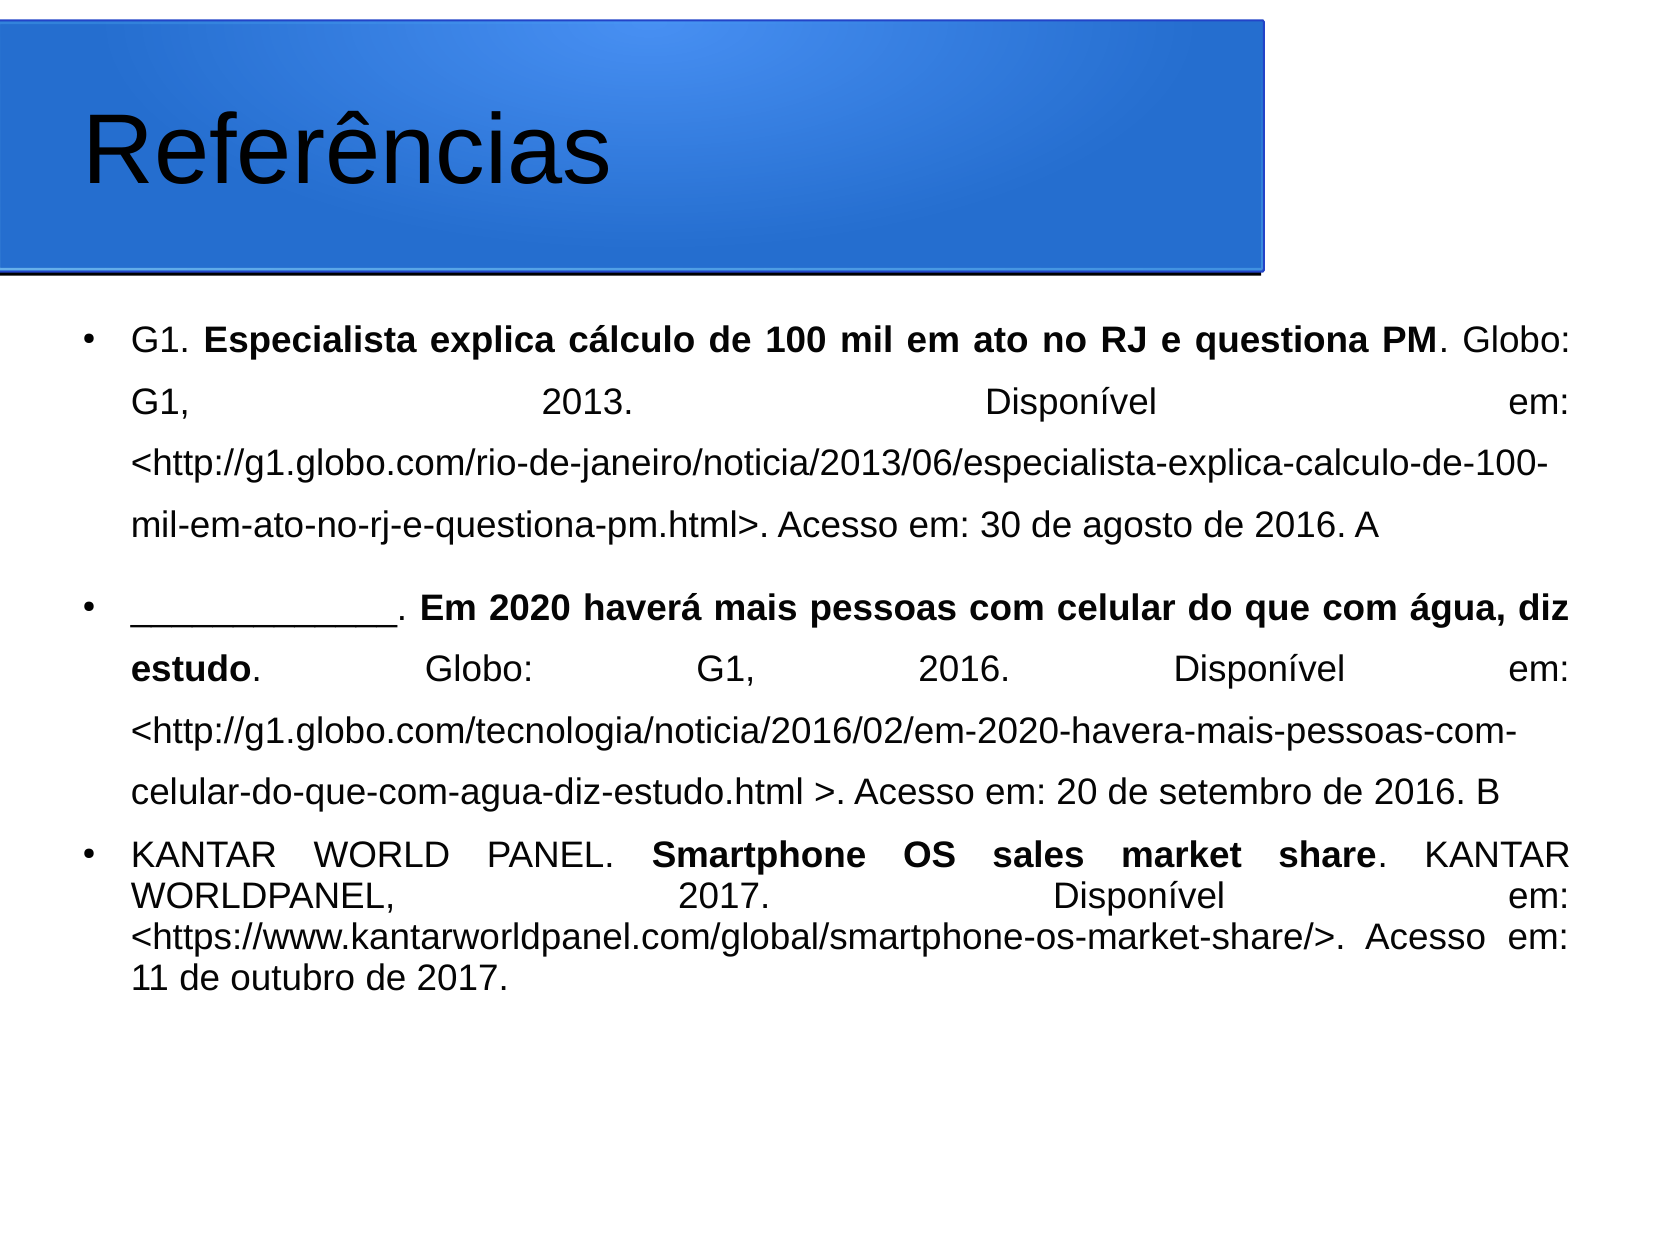

# Referências
G1. Especialista explica cálculo de 100 mil em ato no RJ e questiona PM. Globo: G1, 2013. Disponível em: <http://g1.globo.com/rio-de-janeiro/noticia/2013/06/especialista-explica-calculo-de-100-mil-em-ato-no-rj-e-questiona-pm.html>. Acesso em: 30 de agosto de 2016. A
_____________. Em 2020 haverá mais pessoas com celular do que com água, diz estudo. Globo: G1, 2016. Disponível em: <http://g1.globo.com/tecnologia/noticia/2016/02/em-2020-havera-mais-pessoas-com-celular-do-que-com-agua-diz-estudo.html >. Acesso em: 20 de setembro de 2016. B
KANTAR WORLD PANEL. Smartphone OS sales market share. KANTAR WORLDPANEL, 2017. Disponível em: <https://www.kantarworldpanel.com/global/smartphone-os-market-share/>. Acesso em: 11 de outubro de 2017.